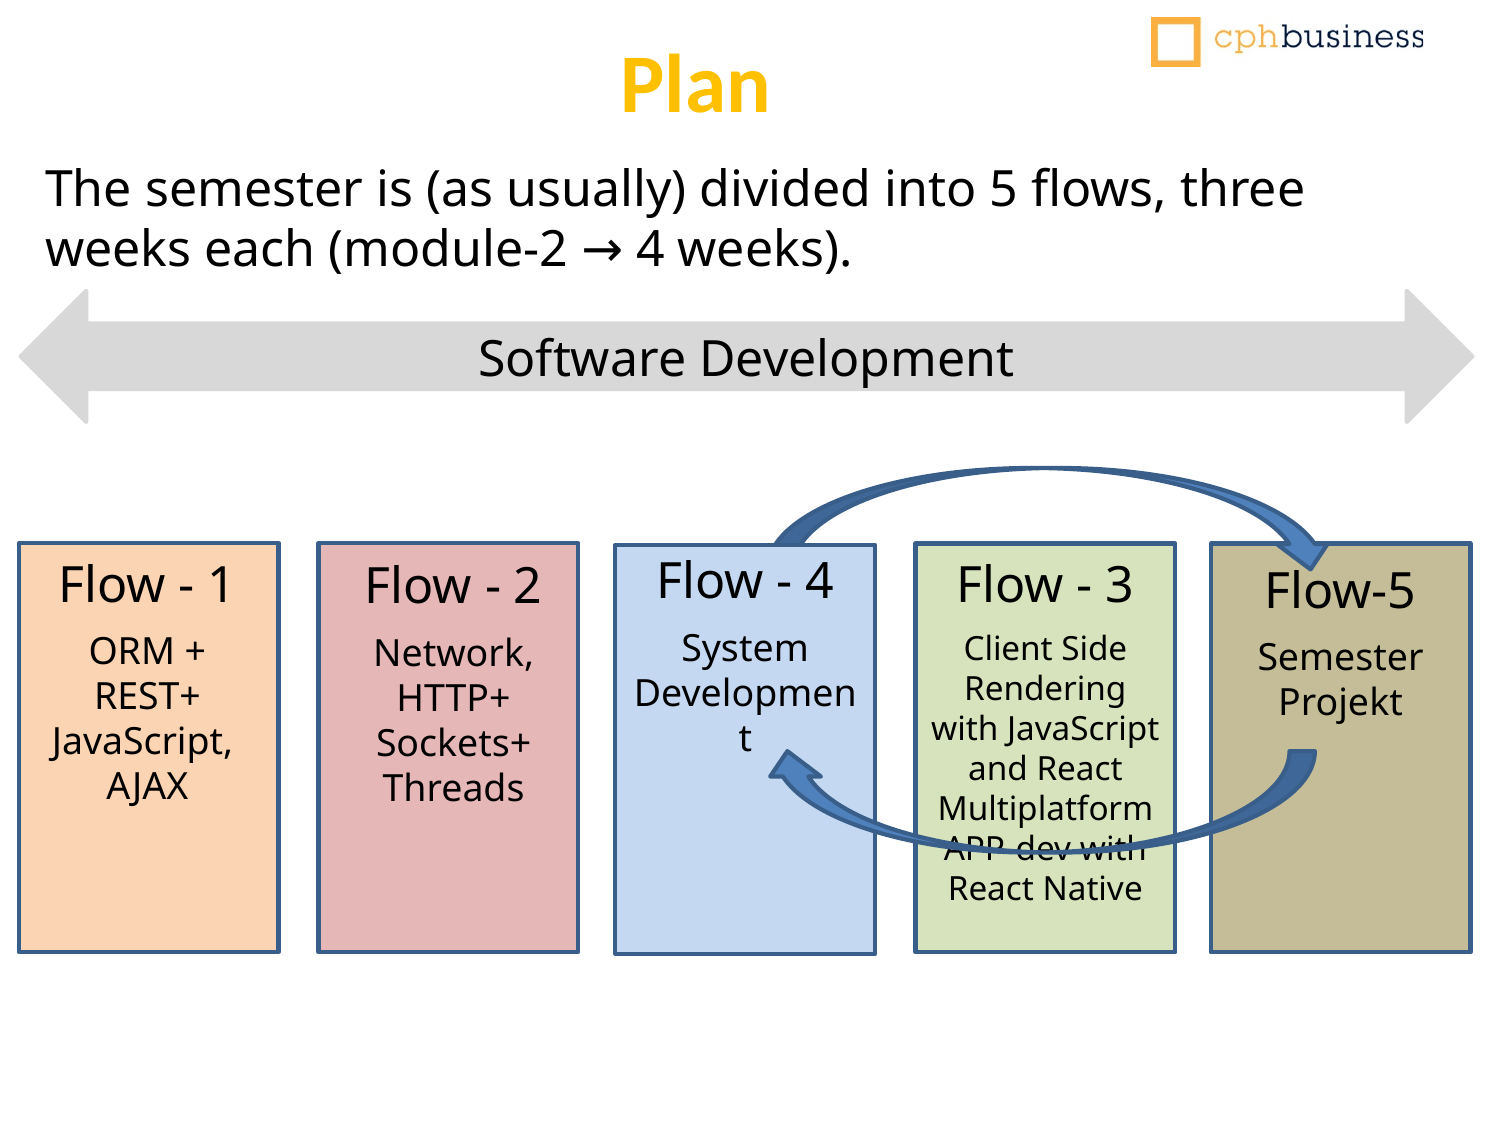

# Plan
The semester is (as usually) divided into 5 flows, three weeks each (module-2 → 4 weeks).
Software Development
Flow - 4
System Development
Flow - 1
ORM +
REST+
JavaScript,
AJAX
Flow - 3
Client Side Rendering with JavaScript and React
Multiplatform APP-dev with React Native
Flow - 2
Network, HTTP+
Sockets+
Threads
Flow-5
Semester Projekt